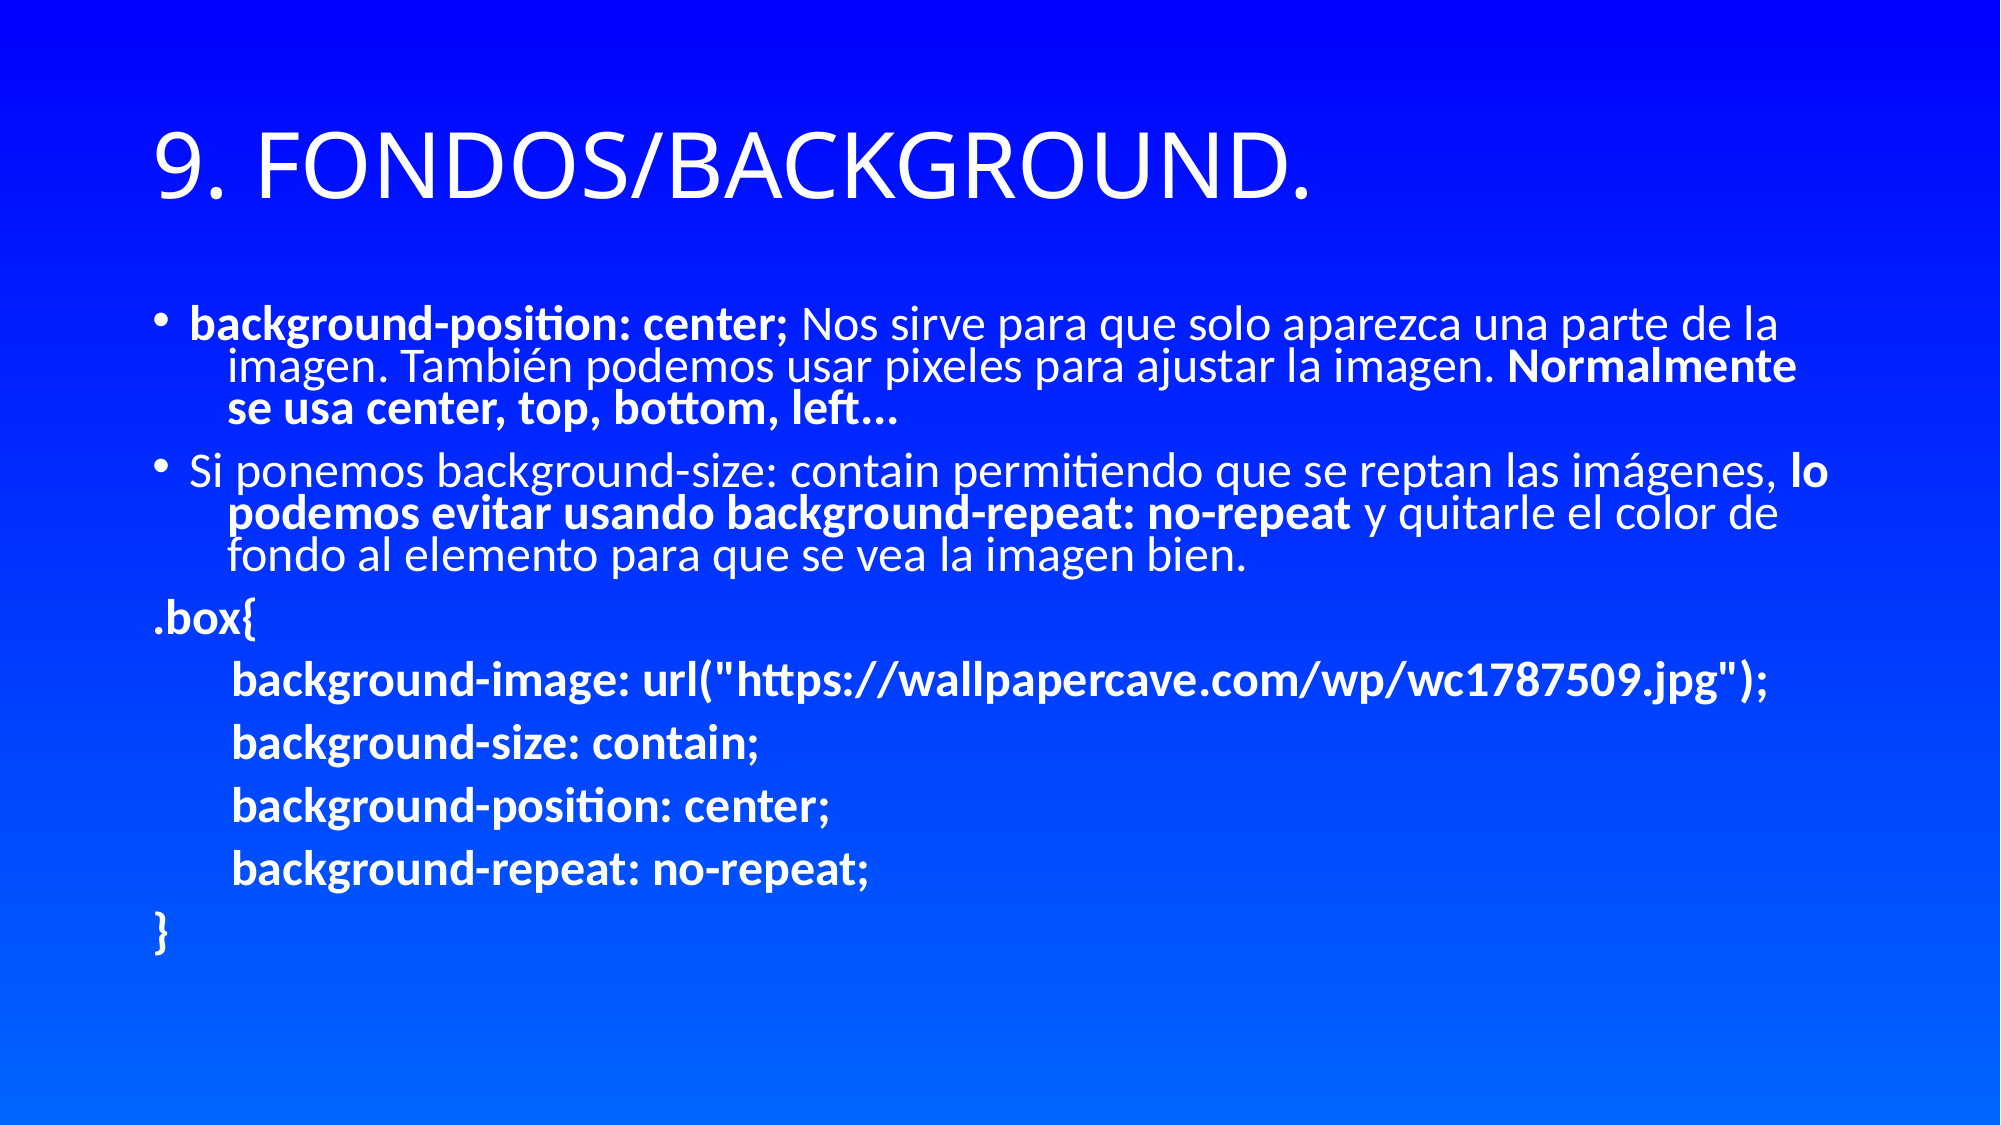

# 9. FONDOS/BACKGROUND.
background-position: center; Nos sirve para que solo aparezca una parte de la imagen. También podemos usar pixeles para ajustar la imagen. Normalmente se usa center, top, bottom, left...
Si ponemos background-size: contain permitiendo que se reptan las imágenes, lo podemos evitar usando background-repeat: no-repeat y quitarle el color de fondo al elemento para que se vea la imagen bien.
.box{
 background-image: url("https://wallpapercave.com/wp/wc1787509.jpg");
 background-size: contain;
 background-position: center;
 background-repeat: no-repeat;
}